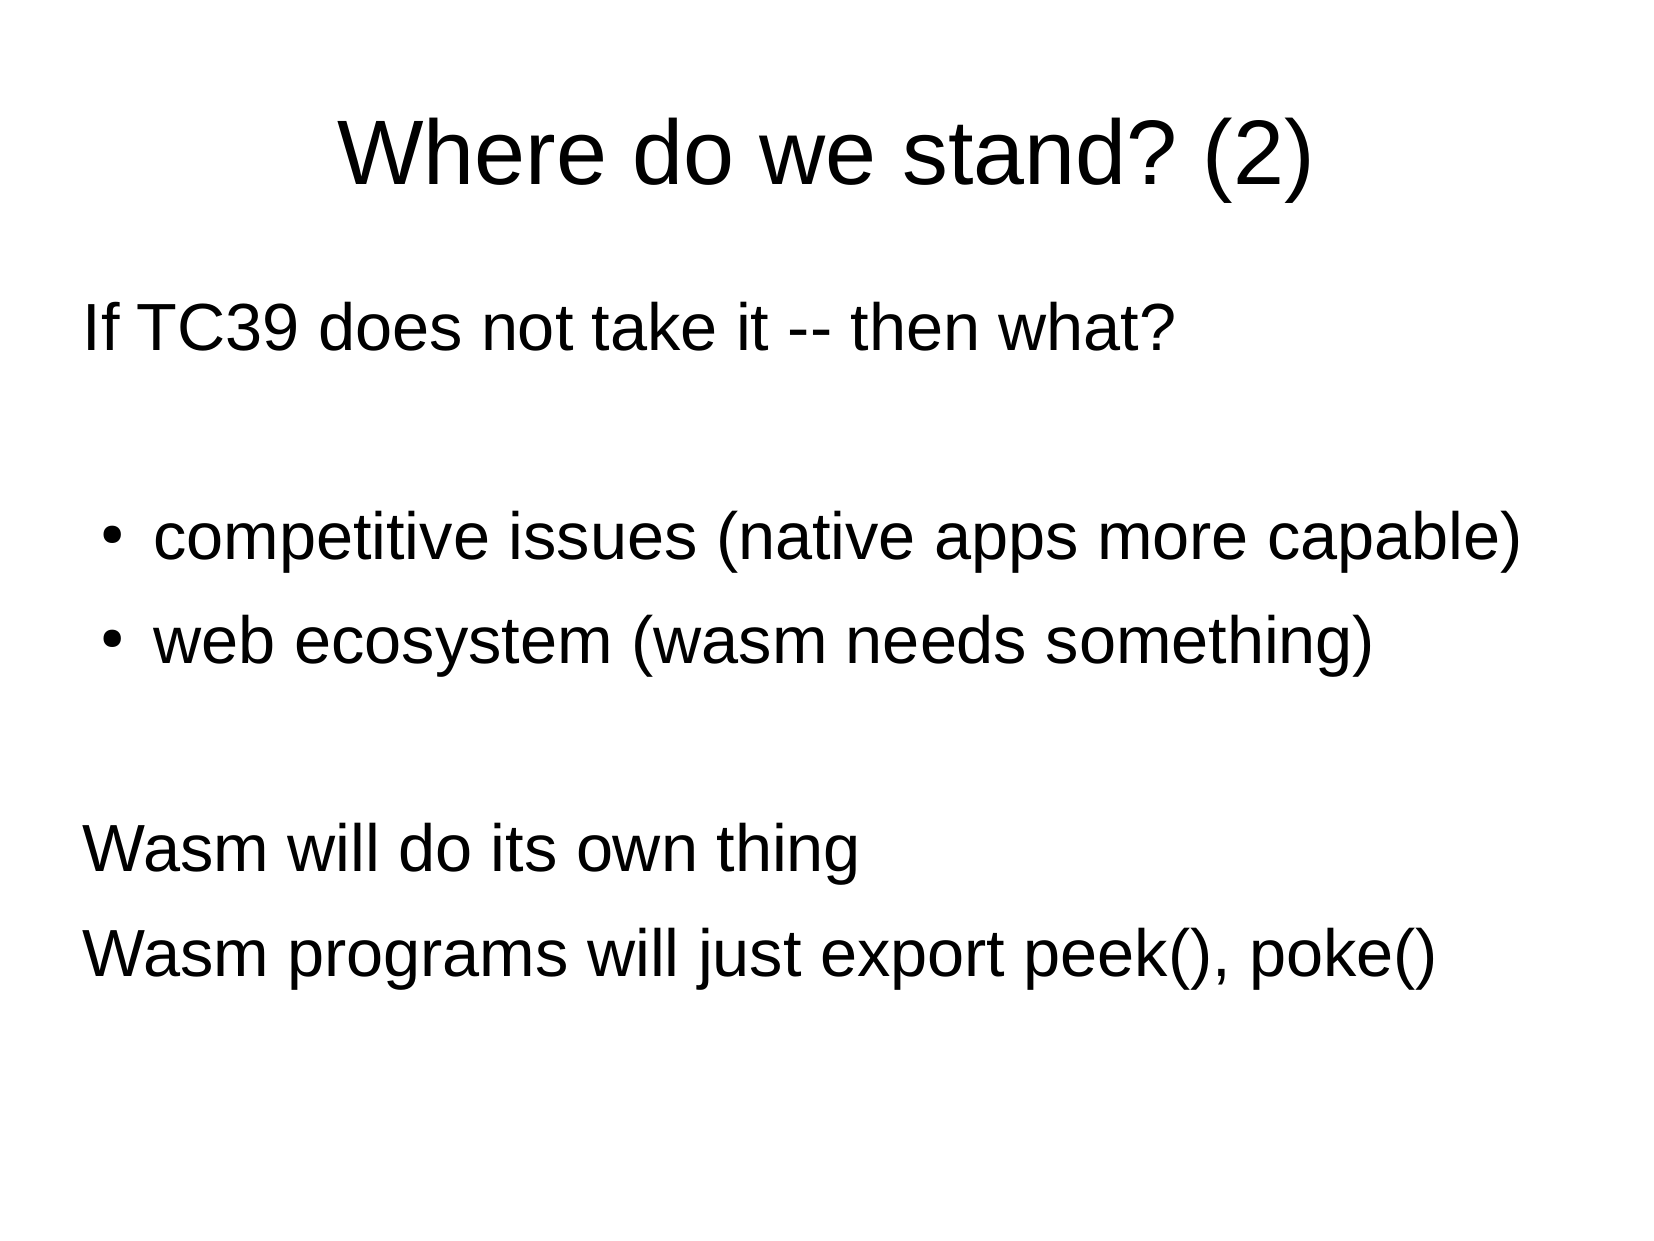

# Where do we stand? (2)
If TC39 does not take it -- then what?
competitive issues (native apps more capable)
web ecosystem (wasm needs something)
Wasm will do its own thing
Wasm programs will just export peek(), poke()